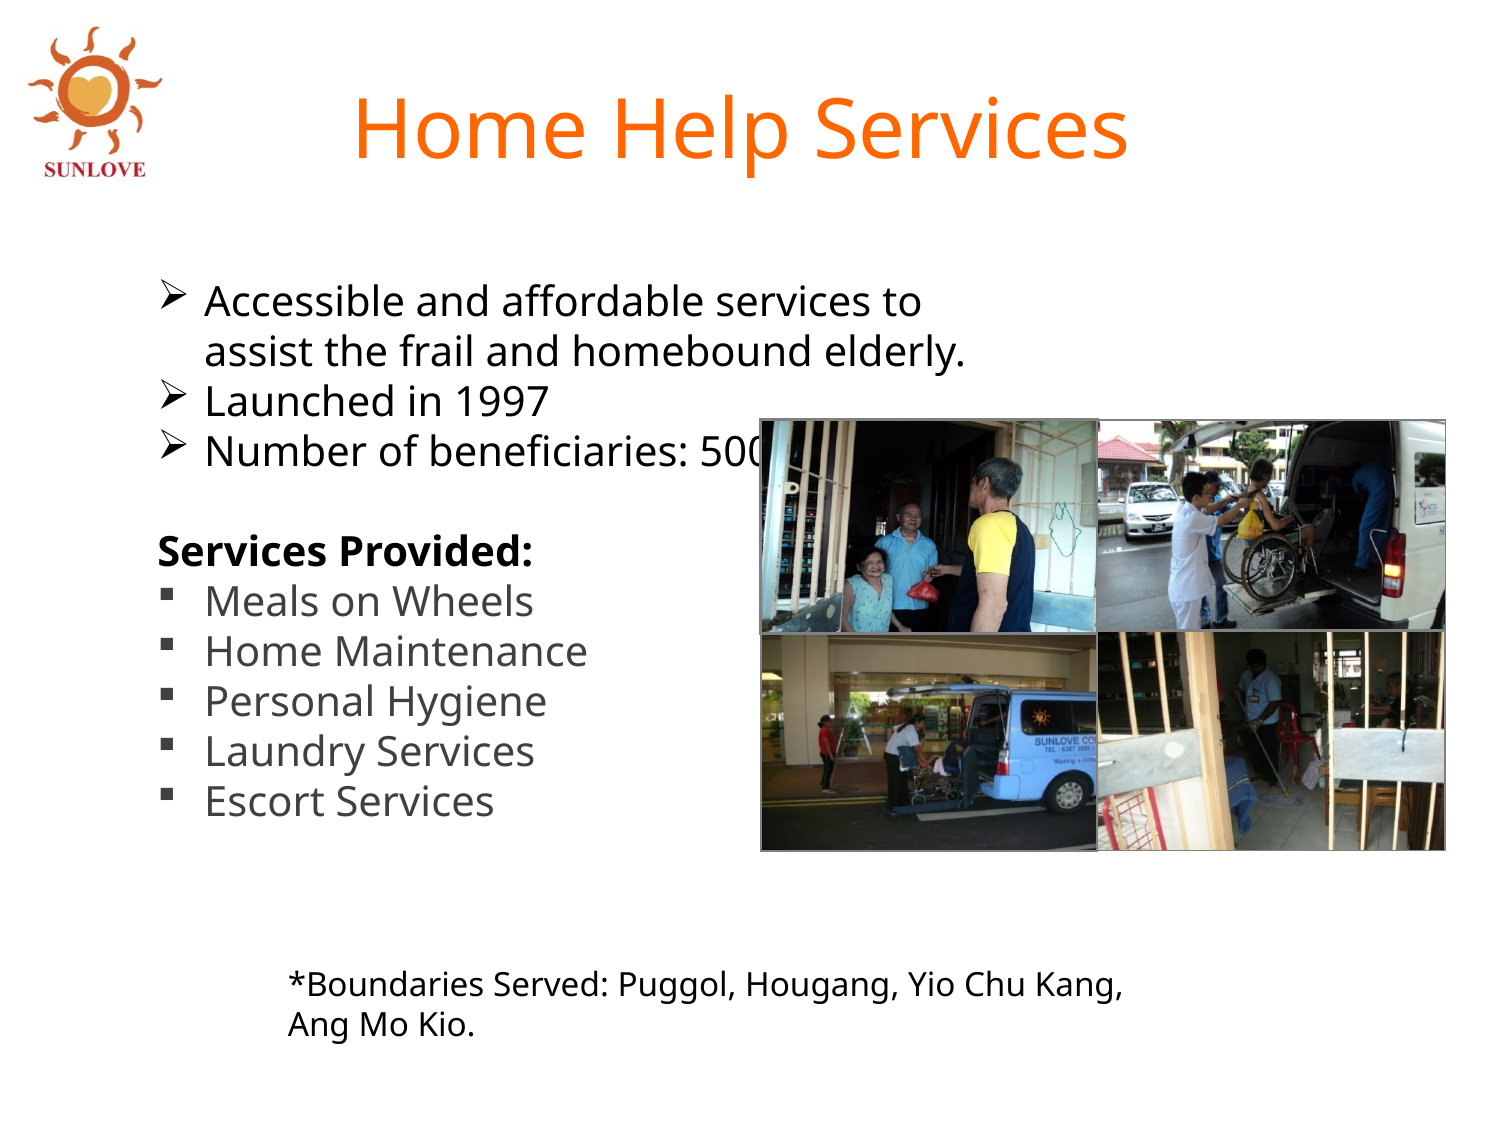

# Home Help Services
Accessible and affordable services to assist the frail and homebound elderly.
Launched in 1997
Number of beneficiaries: 500
Services Provided:
Meals on Wheels
Home Maintenance
Personal Hygiene
Laundry Services
Escort Services
*Boundaries Served: Puggol, Hougang, Yio Chu Kang, Ang Mo Kio.